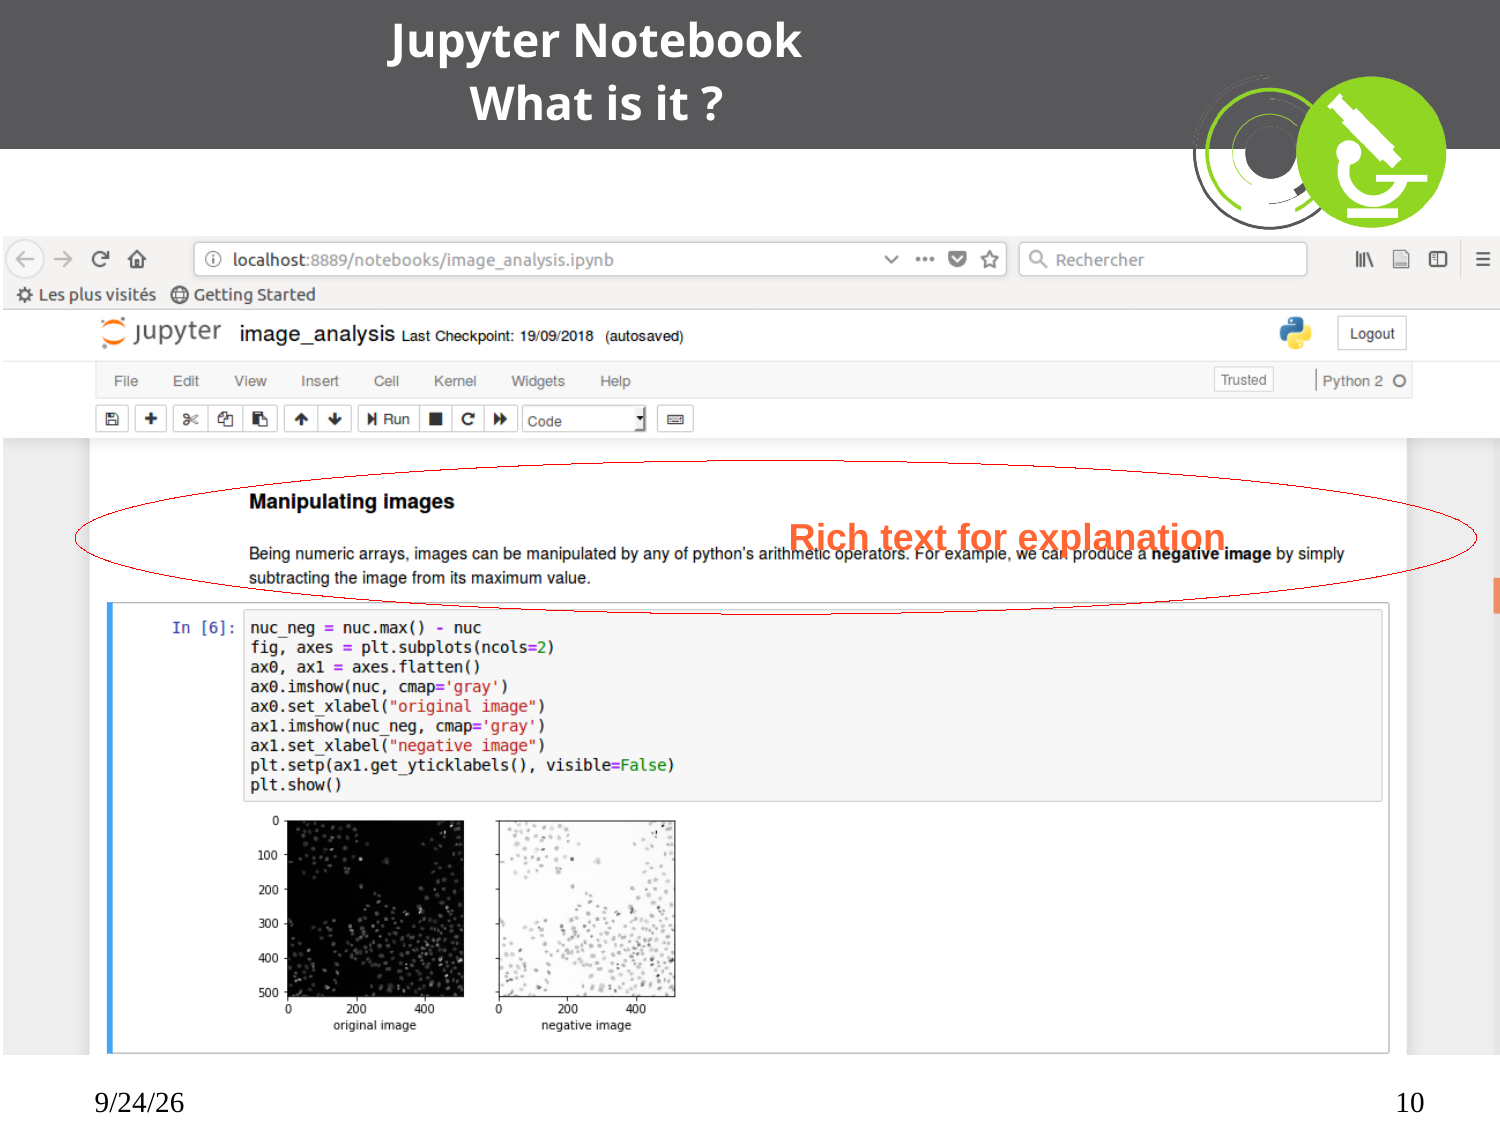

# Jupyter Notebook What is it ?
						 Rich text for explanation
10